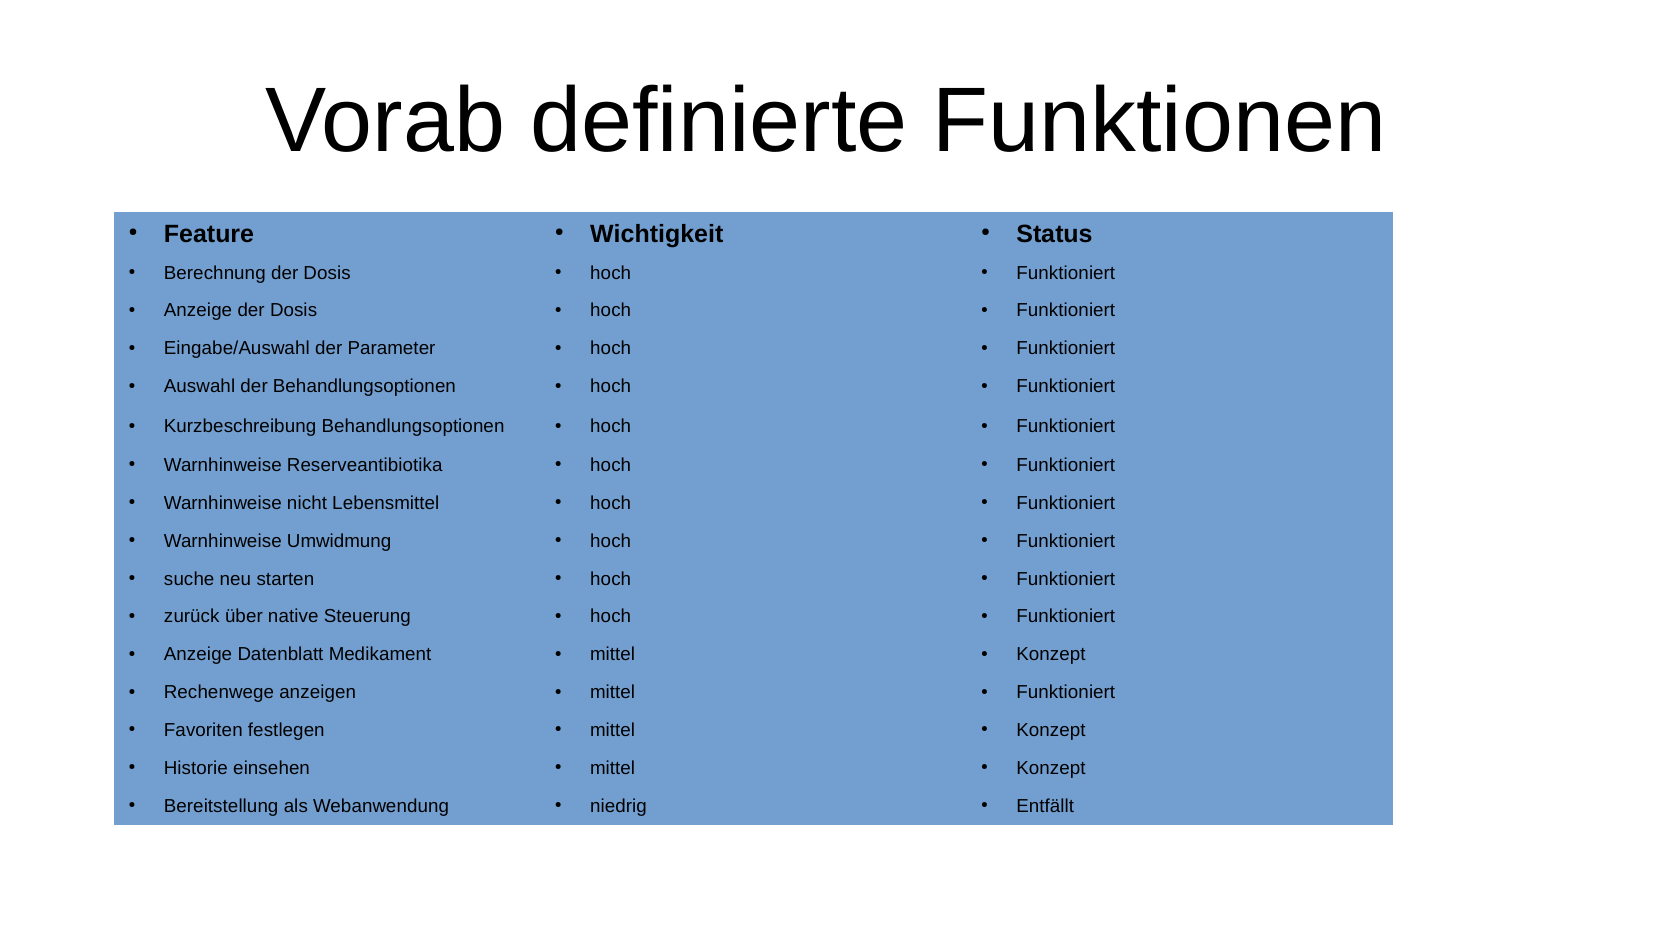

# Vorab definierte Funktionen
| Feature | Wichtigkeit | Status |
| --- | --- | --- |
| Berechnung der Dosis | hoch | Funktioniert |
| Anzeige der Dosis | hoch | Funktioniert |
| Eingabe/Auswahl der Parameter | hoch | Funktioniert |
| Auswahl der Behandlungsoptionen | hoch | Funktioniert |
| Kurzbeschreibung Behandlungsoptionen | hoch | Funktioniert |
| Warnhinweise Reserveantibiotika | hoch | Funktioniert |
| Warnhinweise nicht Lebensmittel | hoch | Funktioniert |
| Warnhinweise Umwidmung | hoch | Funktioniert |
| suche neu starten | hoch | Funktioniert |
| zurück über native Steuerung | hoch | Funktioniert |
| Anzeige Datenblatt Medikament | mittel | Konzept |
| Rechenwege anzeigen | mittel | Funktioniert |
| Favoriten festlegen | mittel | Konzept |
| Historie einsehen | mittel | Konzept |
| Bereitstellung als Webanwendung | niedrig | Entfällt |